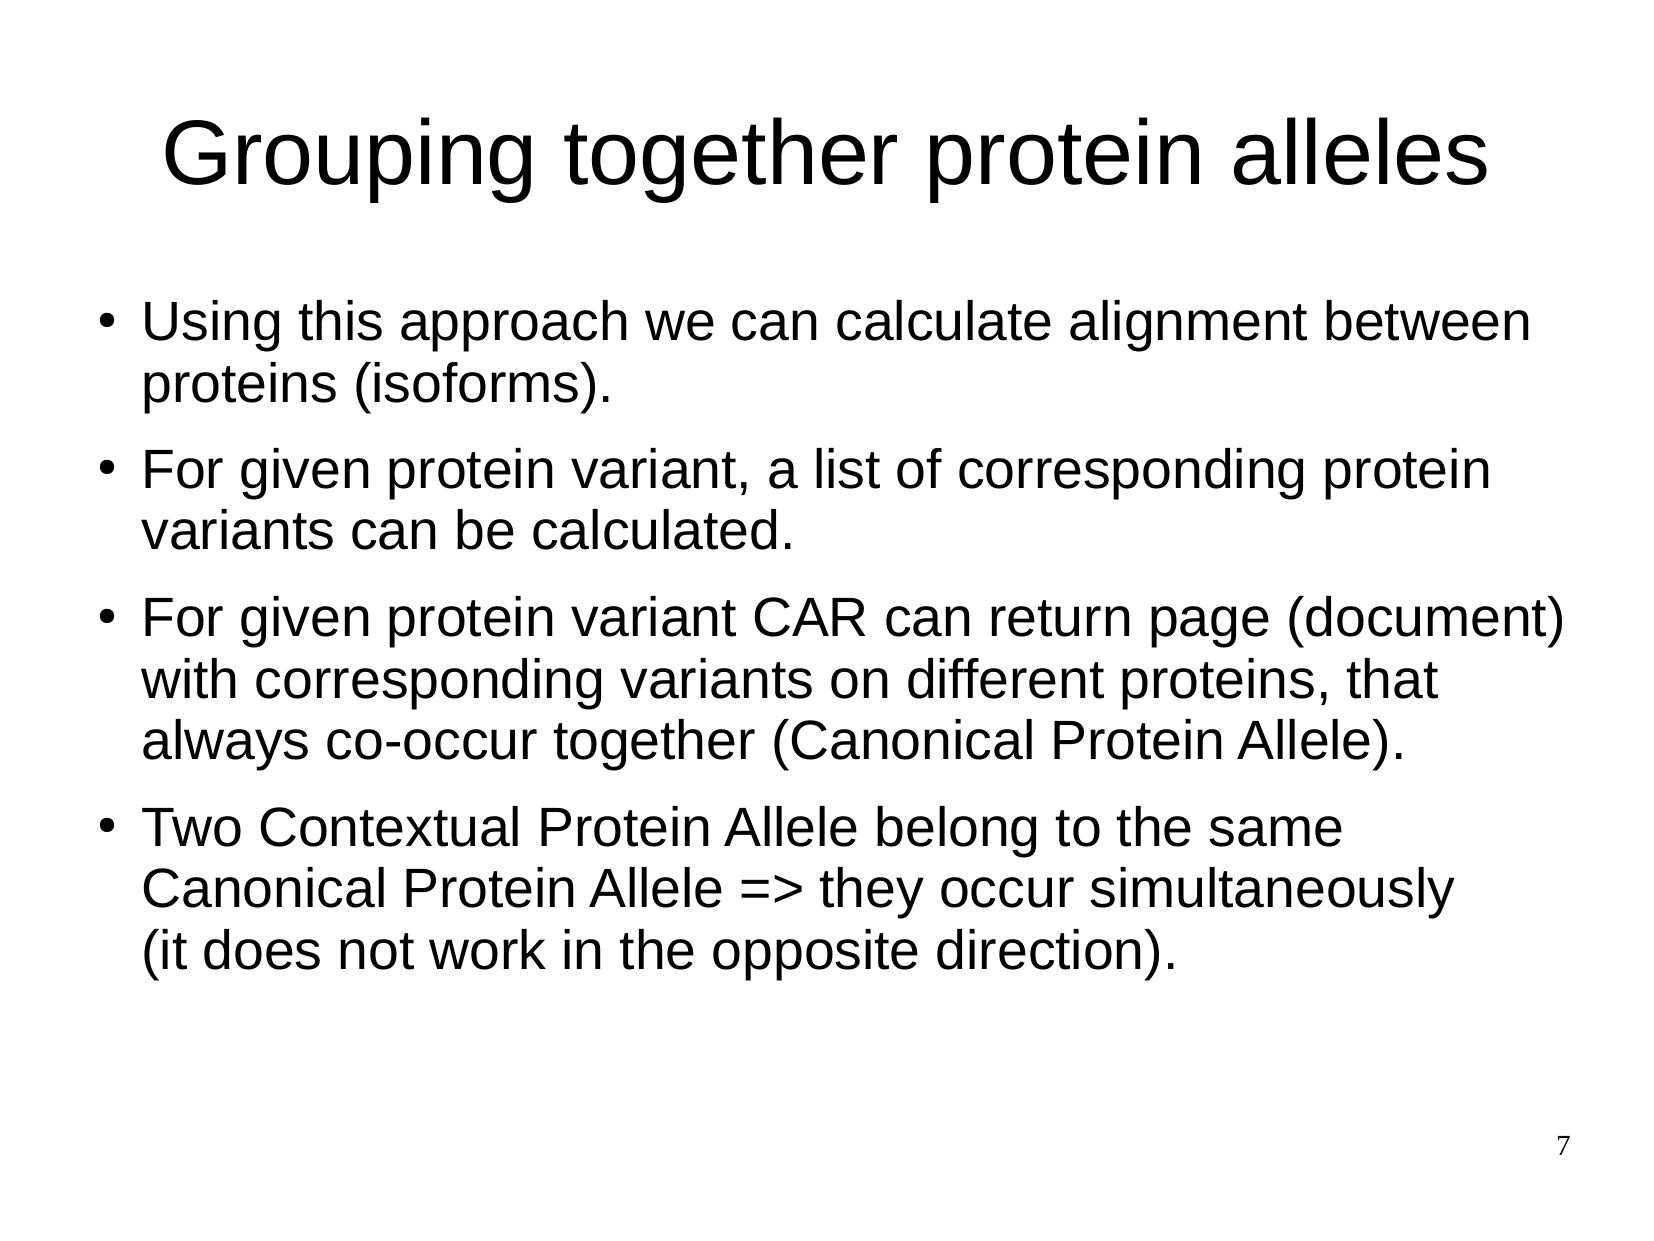

# Grouping together protein alleles
Using this approach we can calculate alignment between proteins (isoforms).
For given protein variant, a list of corresponding protein variants can be calculated.
For given protein variant CAR can return page (document) with corresponding variants on different proteins, that always co-occur together (Canonical Protein Allele).
Two Contextual Protein Allele belong to the same Canonical Protein Allele => they occur simultaneously (it does not work in the opposite direction).
7